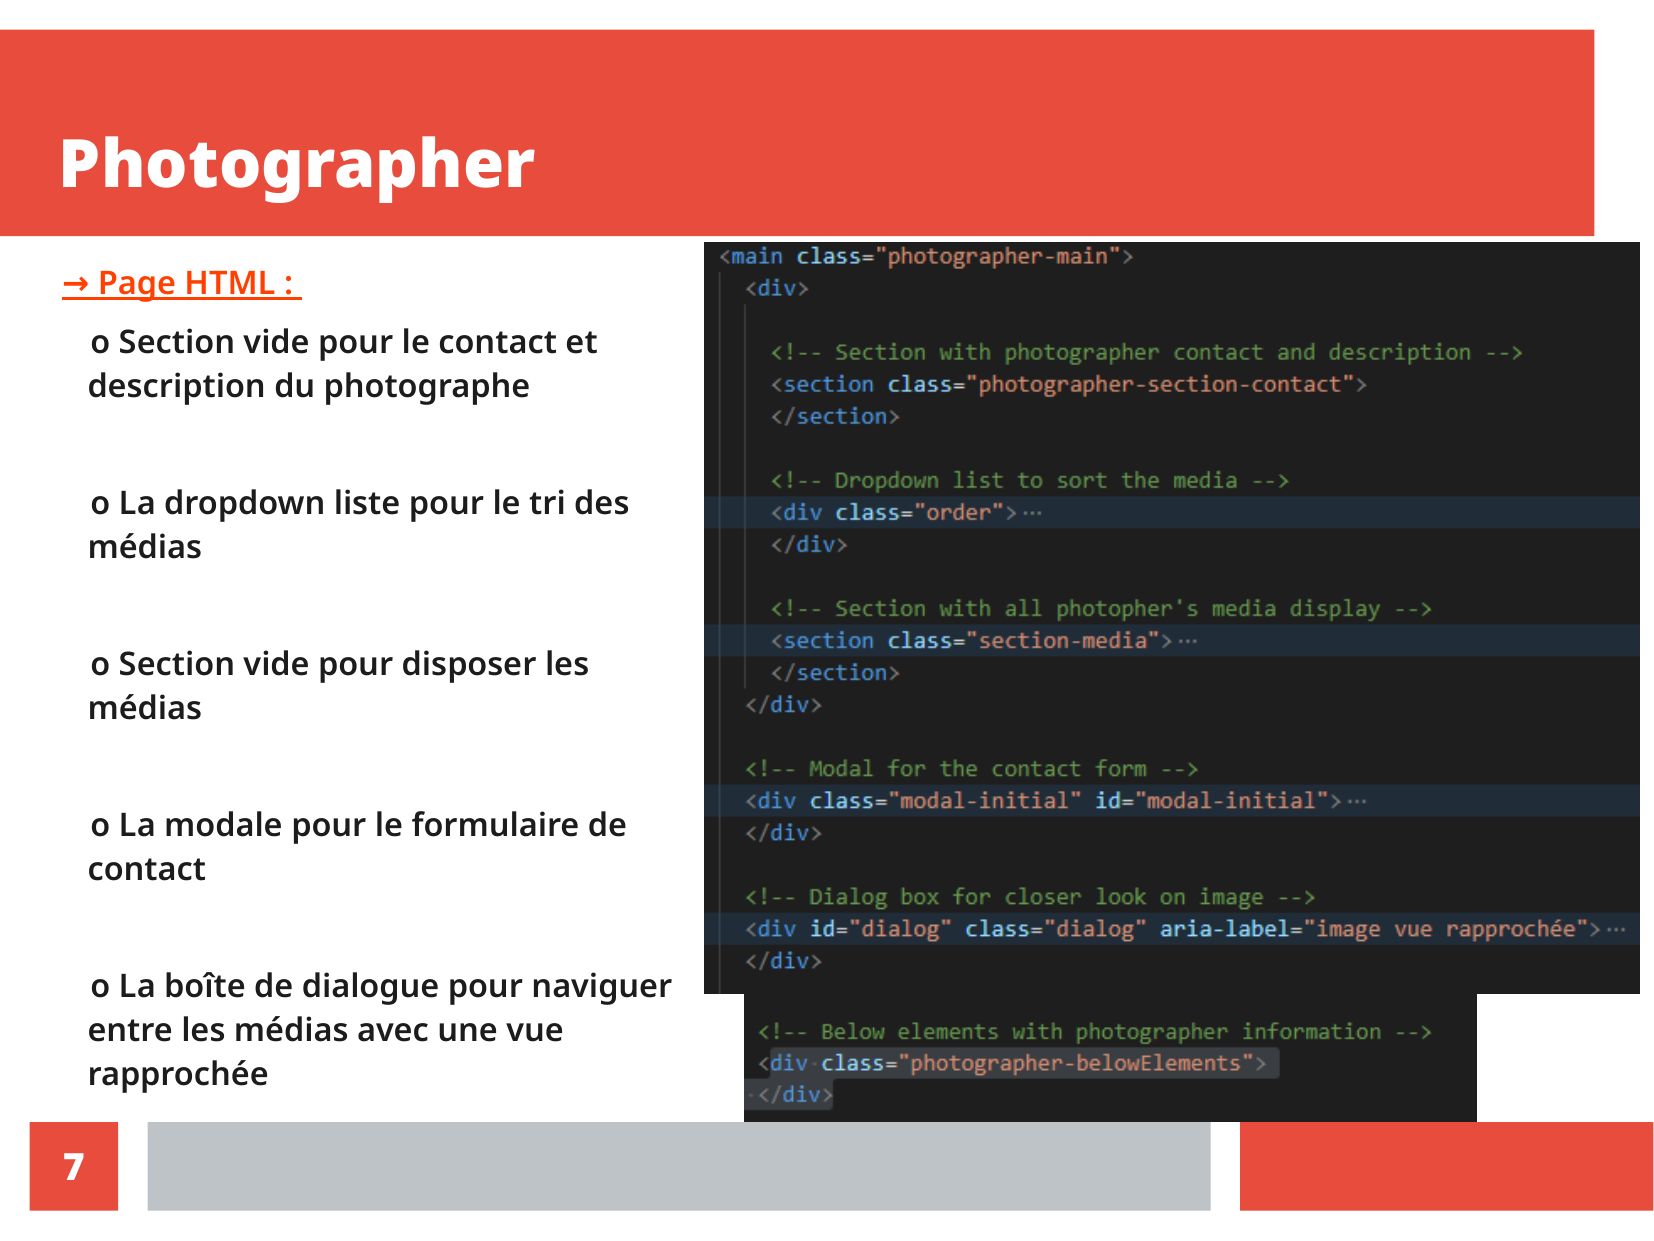

# Photographer
→ Page HTML :
o Section vide pour le contact et description du photographe
o La dropdown liste pour le tri des médias
o Section vide pour disposer les médias
o La modale pour le formulaire de contact
o La boîte de dialogue pour naviguer entre les médias avec une vue rapprochée
7